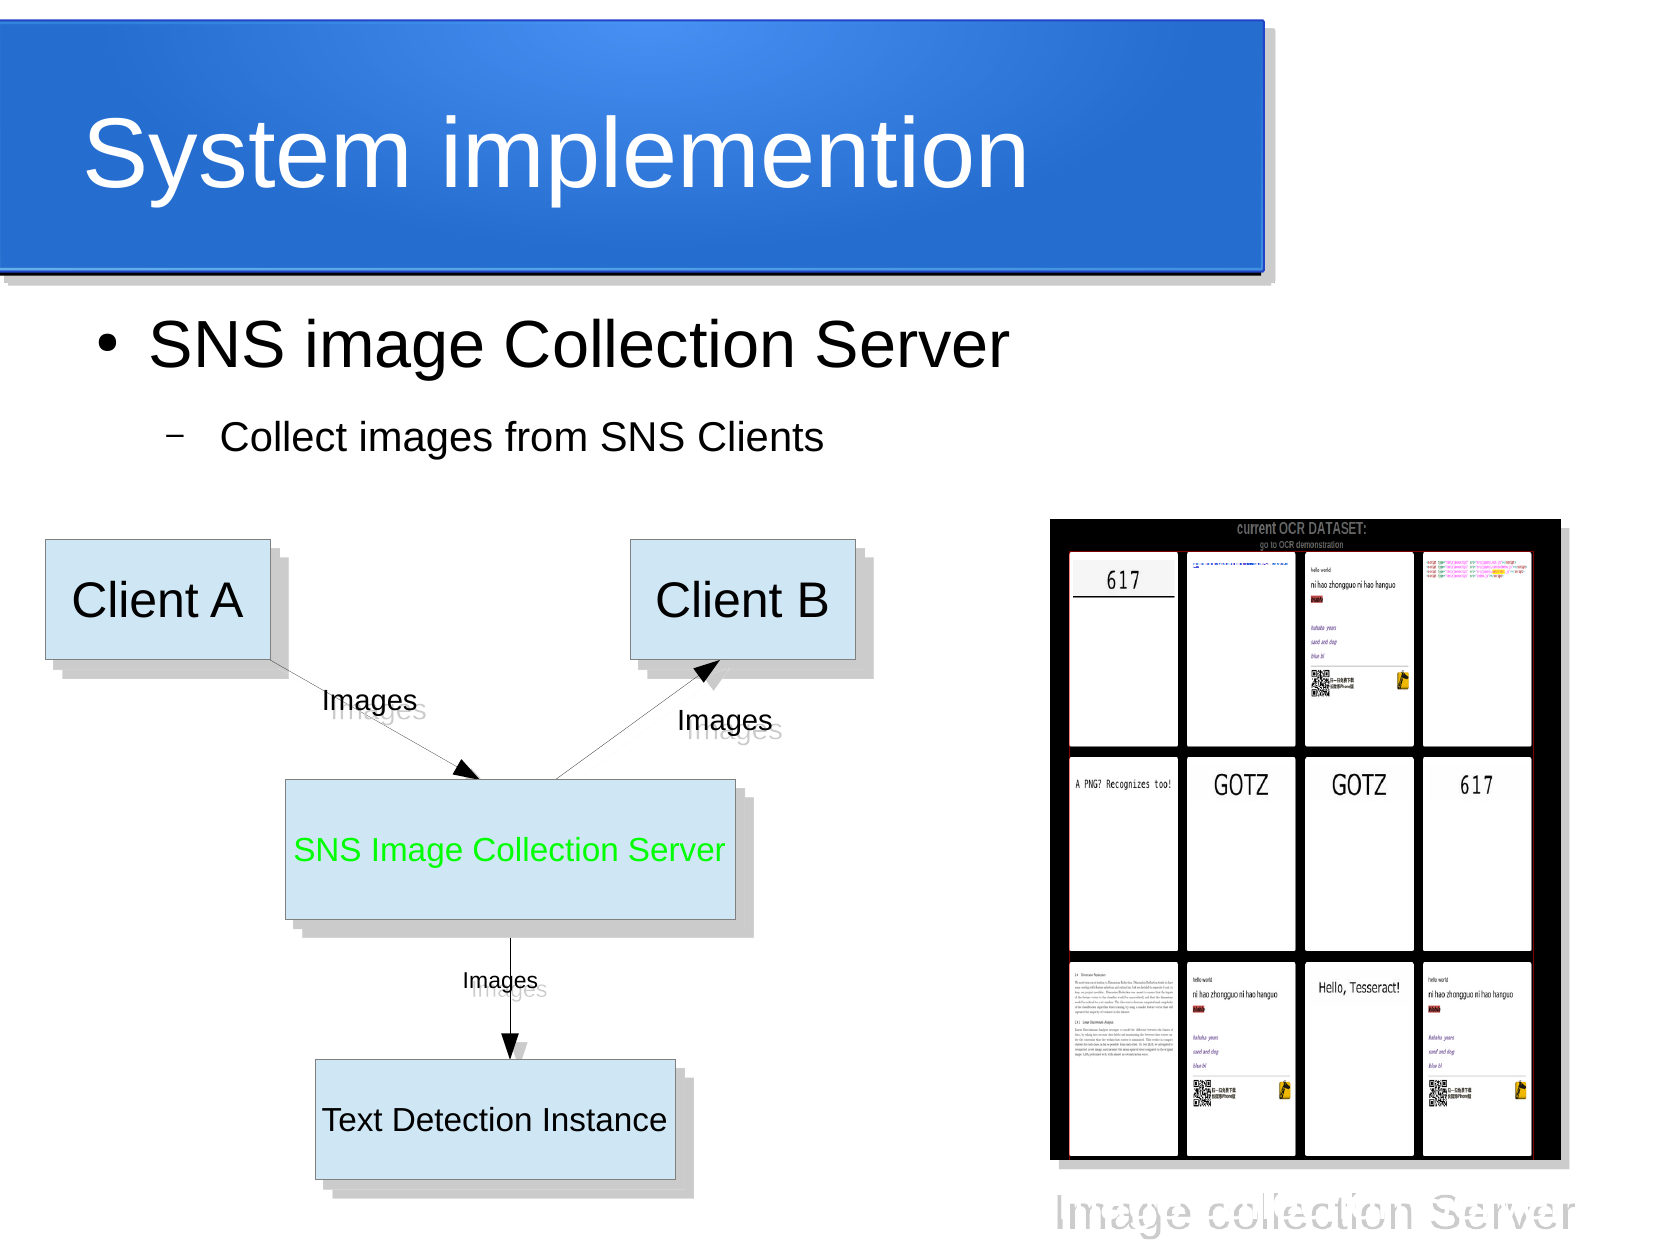

# System implemention
SNS image Collection Server
Collect images from SNS Clients
Image collection Server
Client A
Client B
Images
Images
SNS Image Collection Server
Images
Text Detection Instance